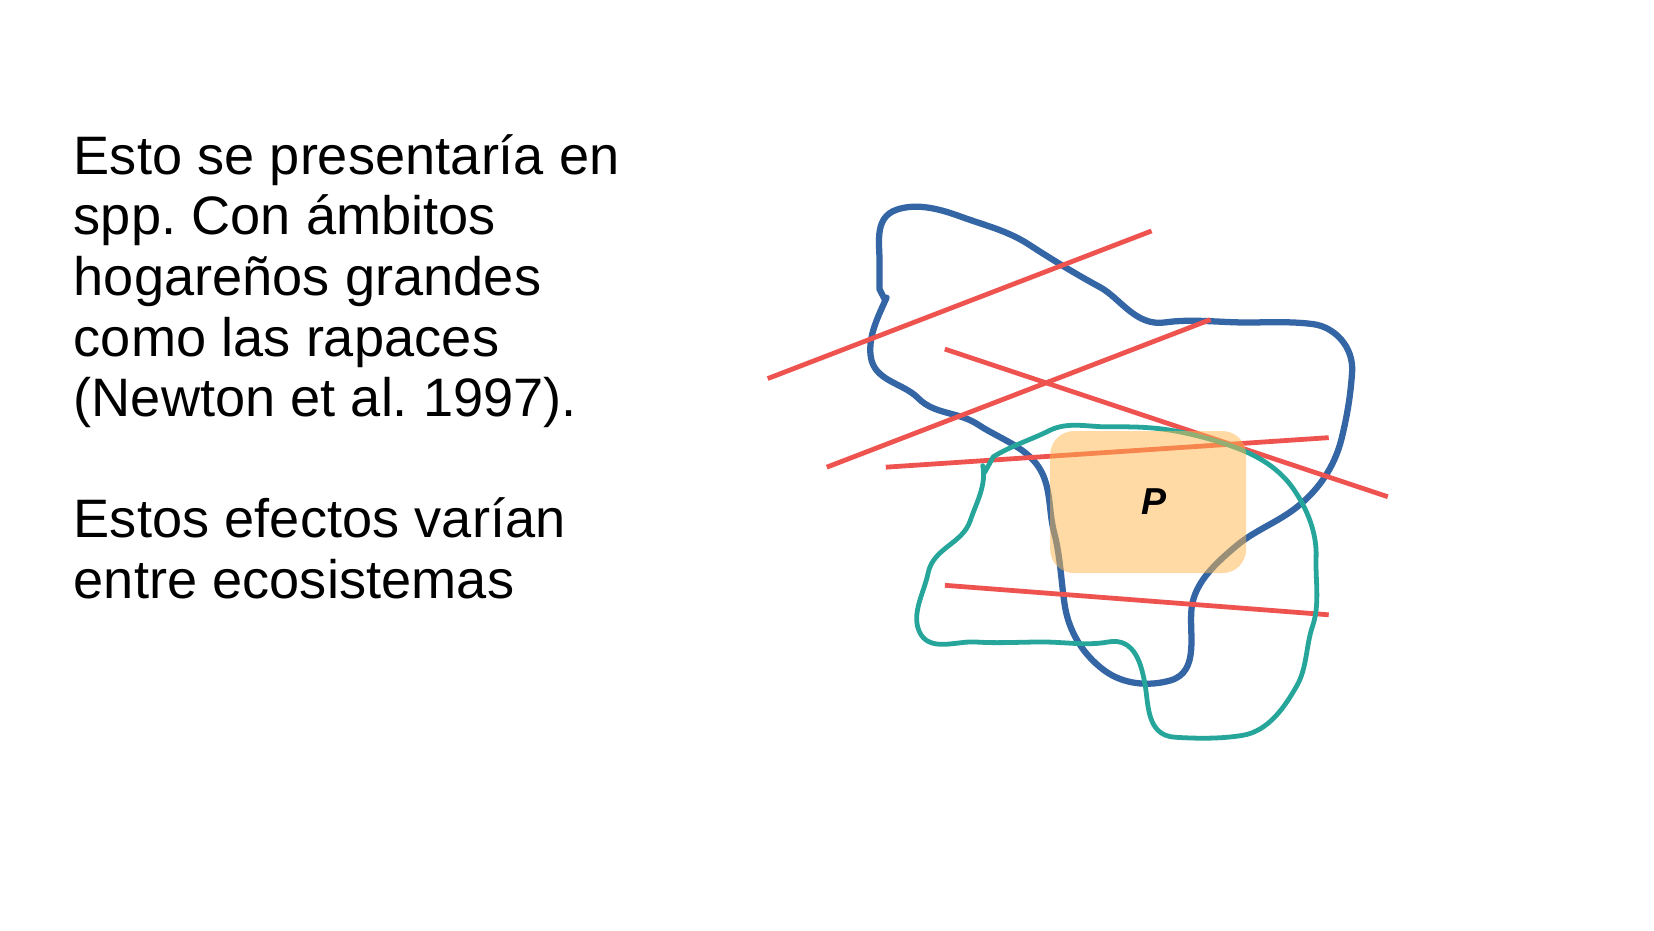

Esto se presentaría en spp. Con ámbitos hogareños grandes como las rapaces (Newton et al. 1997).
Estos efectos varían entre ecosistemas
P